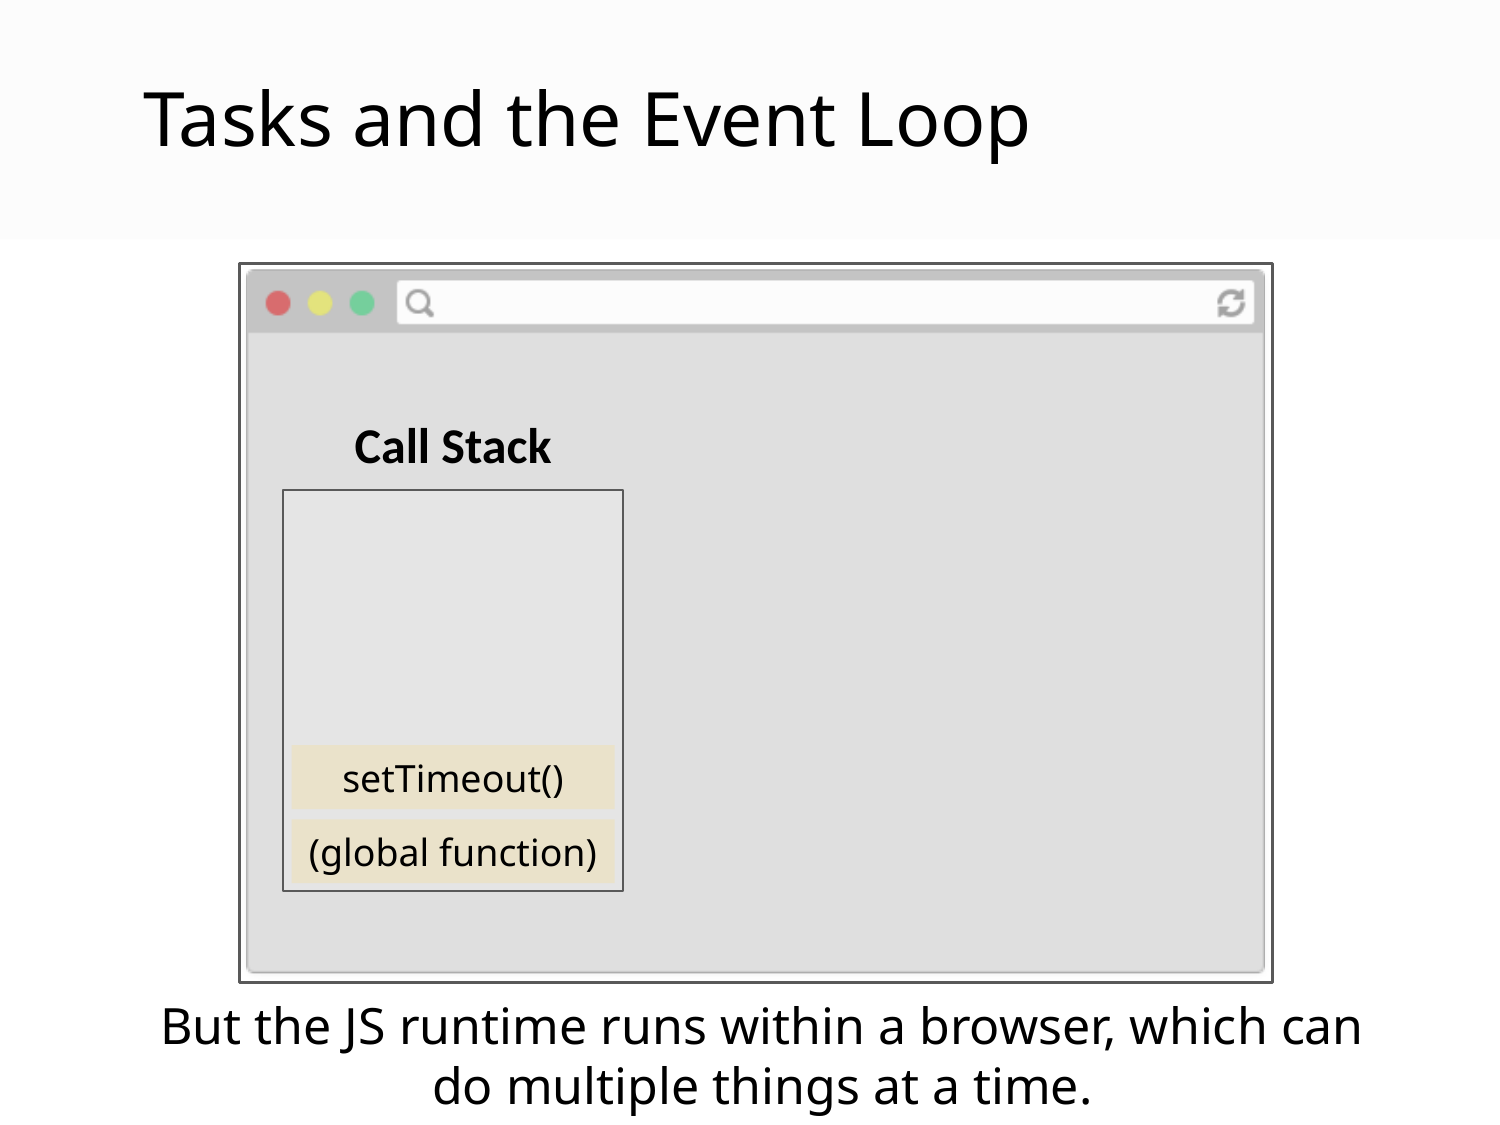

# Tasks and the Event Loop
Call Stack
setTimeout()
(global function)
But the JS runtime runs within a browser, which can do multiple things at a time.